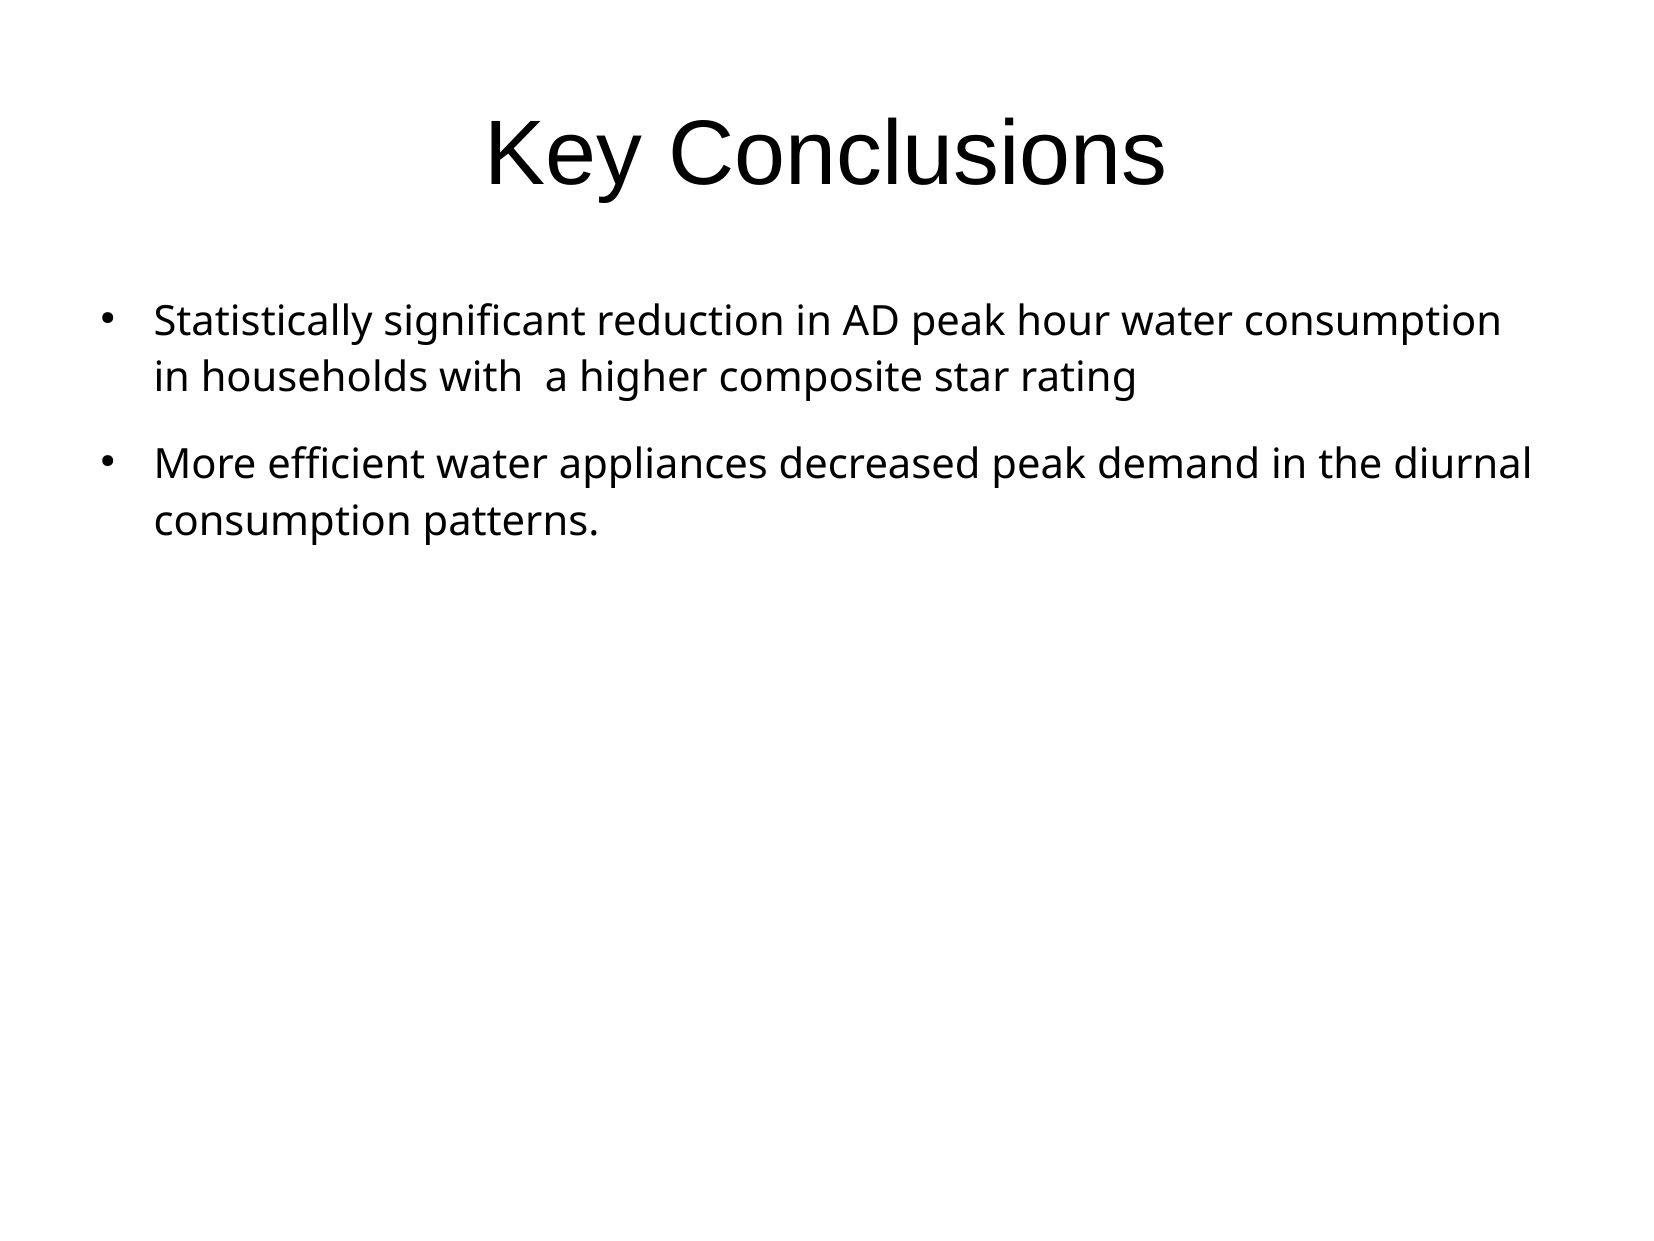

# Key Conclusions
Statistically signiﬁcant reduction in AD peak hour water consumption in households with a higher composite star rating
More efficient water appliances decreased peak demand in the diurnal consumption patterns.